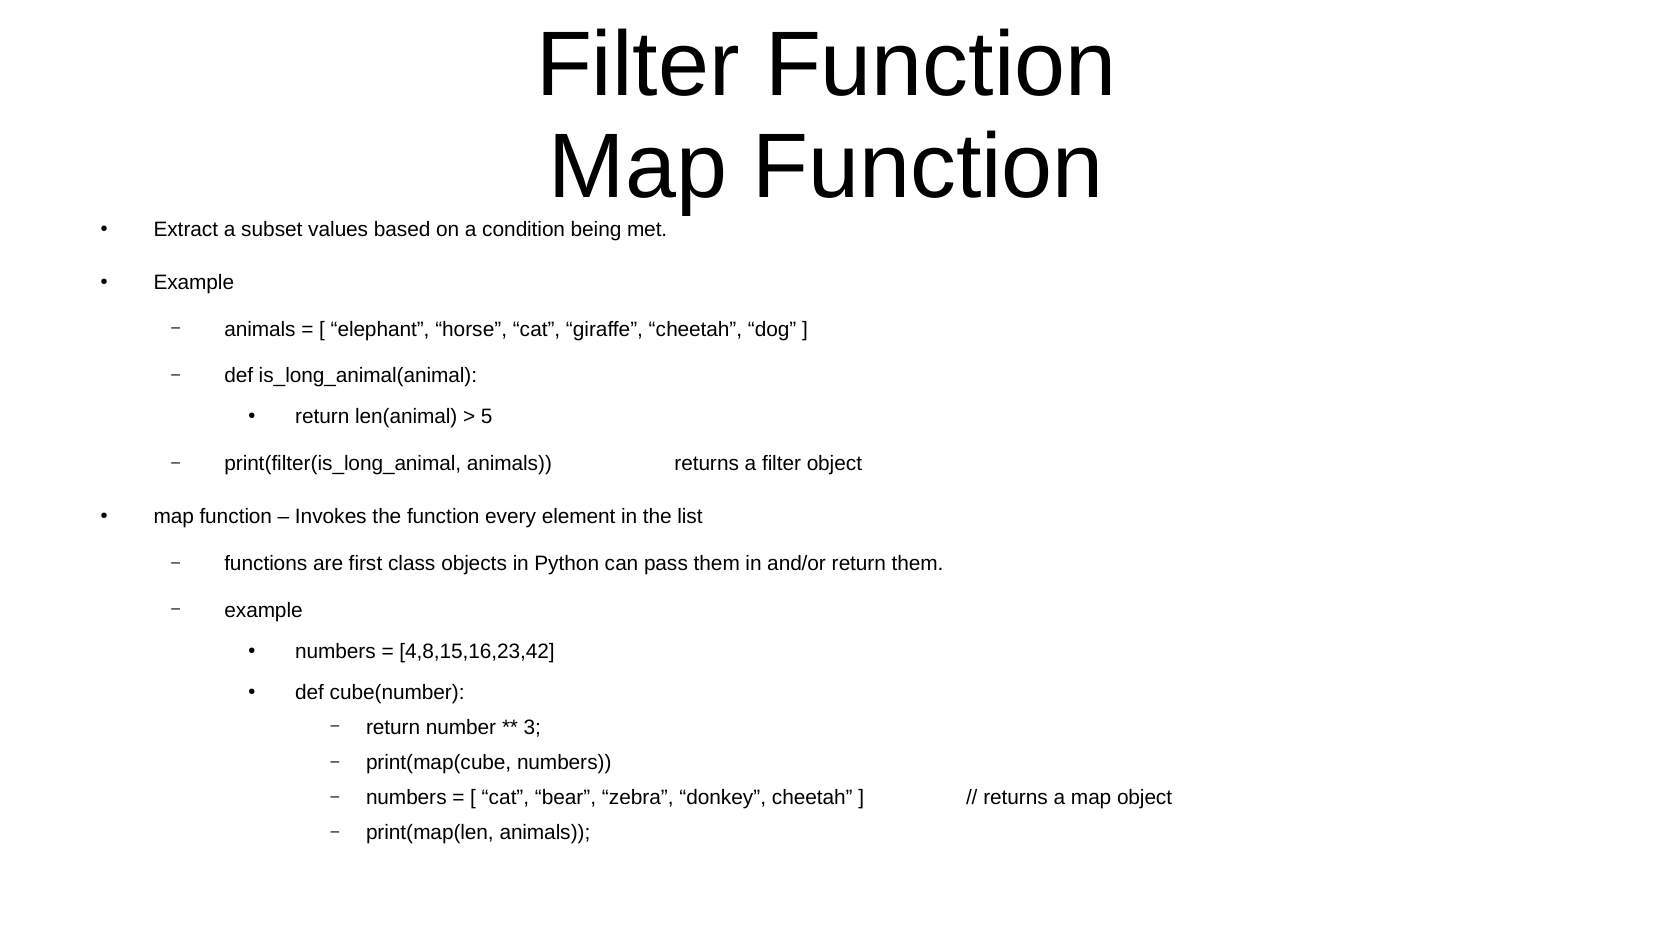

# Filter Function Map Function
Extract a subset values based on a condition being met.
Example
animals = [ “elephant”, “horse”, “cat”, “giraffe”, “cheetah”, “dog” ]
def is_long_animal(animal):
return len(animal) > 5
print(filter(is_long_animal, animals))		returns a filter object
map function – Invokes the function every element in the list
functions are first class objects in Python can pass them in and/or return them.
example
numbers = [4,8,15,16,23,42]
def cube(number):
return number ** 3;
print(map(cube, numbers))
numbers = [ “cat”, “bear”, “zebra”, “donkey”, cheetah” ] 		// returns a map object
print(map(len, animals));